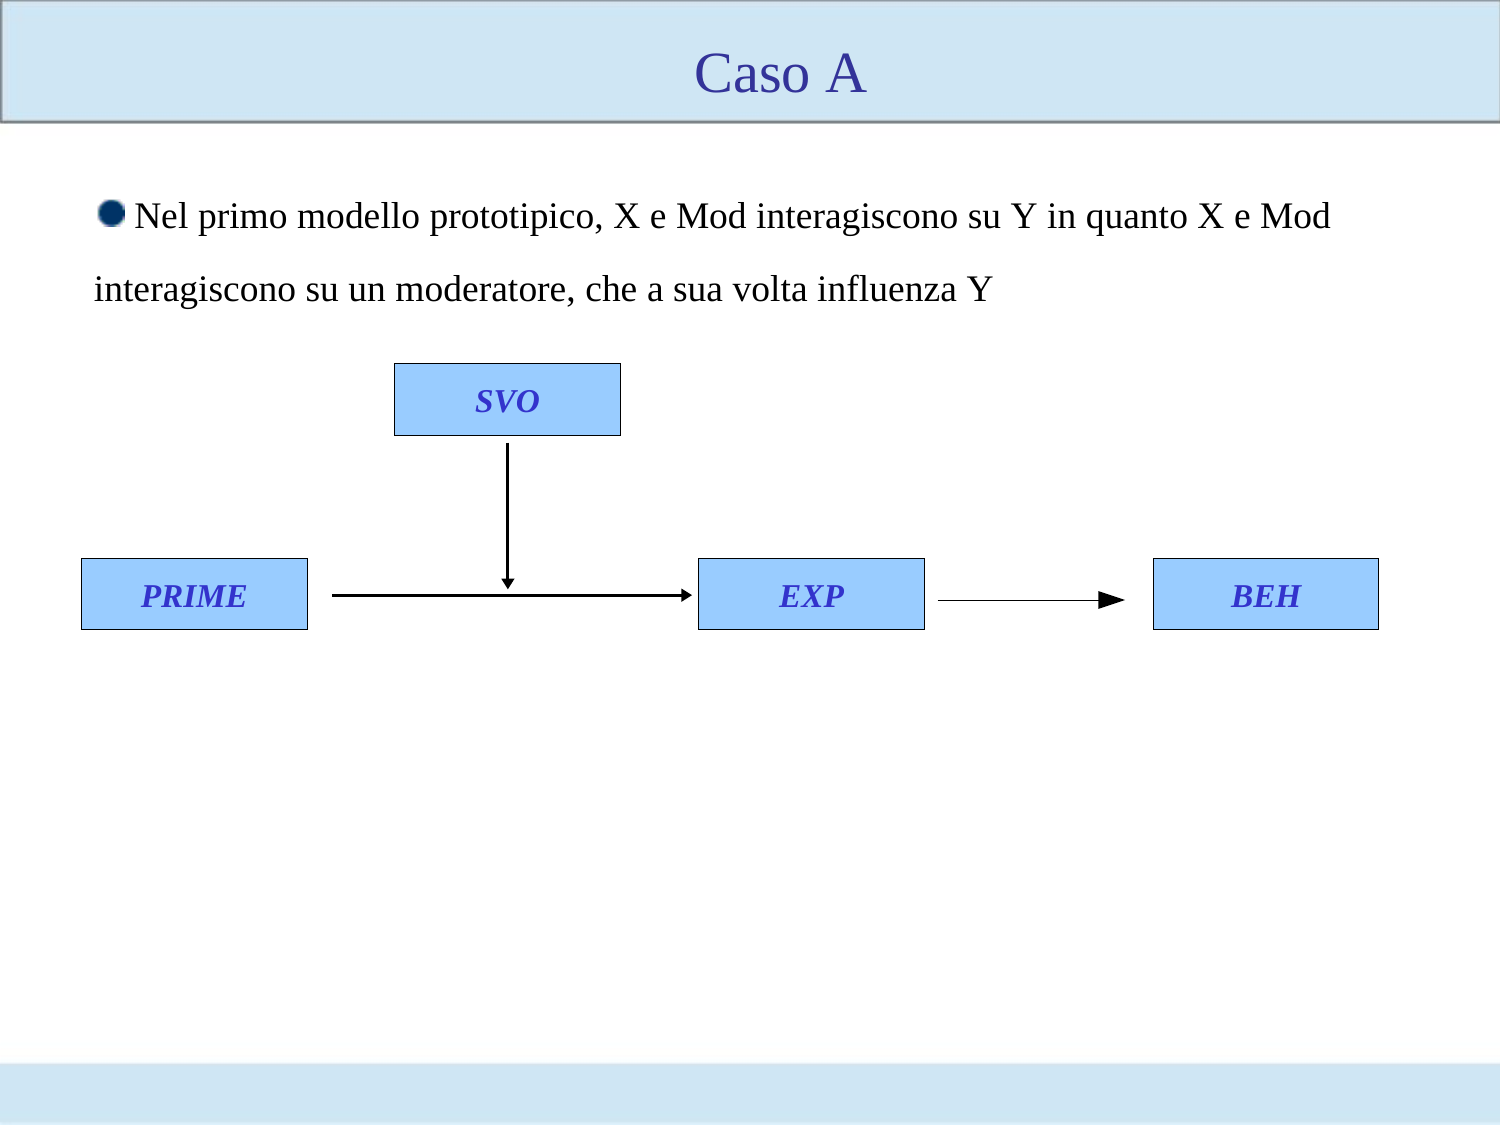

# Caso A
 Nel primo modello prototipico, X e Mod interagiscono su Y in quanto X e Mod interagiscono su un moderatore, che a sua volta influenza Y
SVO
PRIME
EXP
BEH